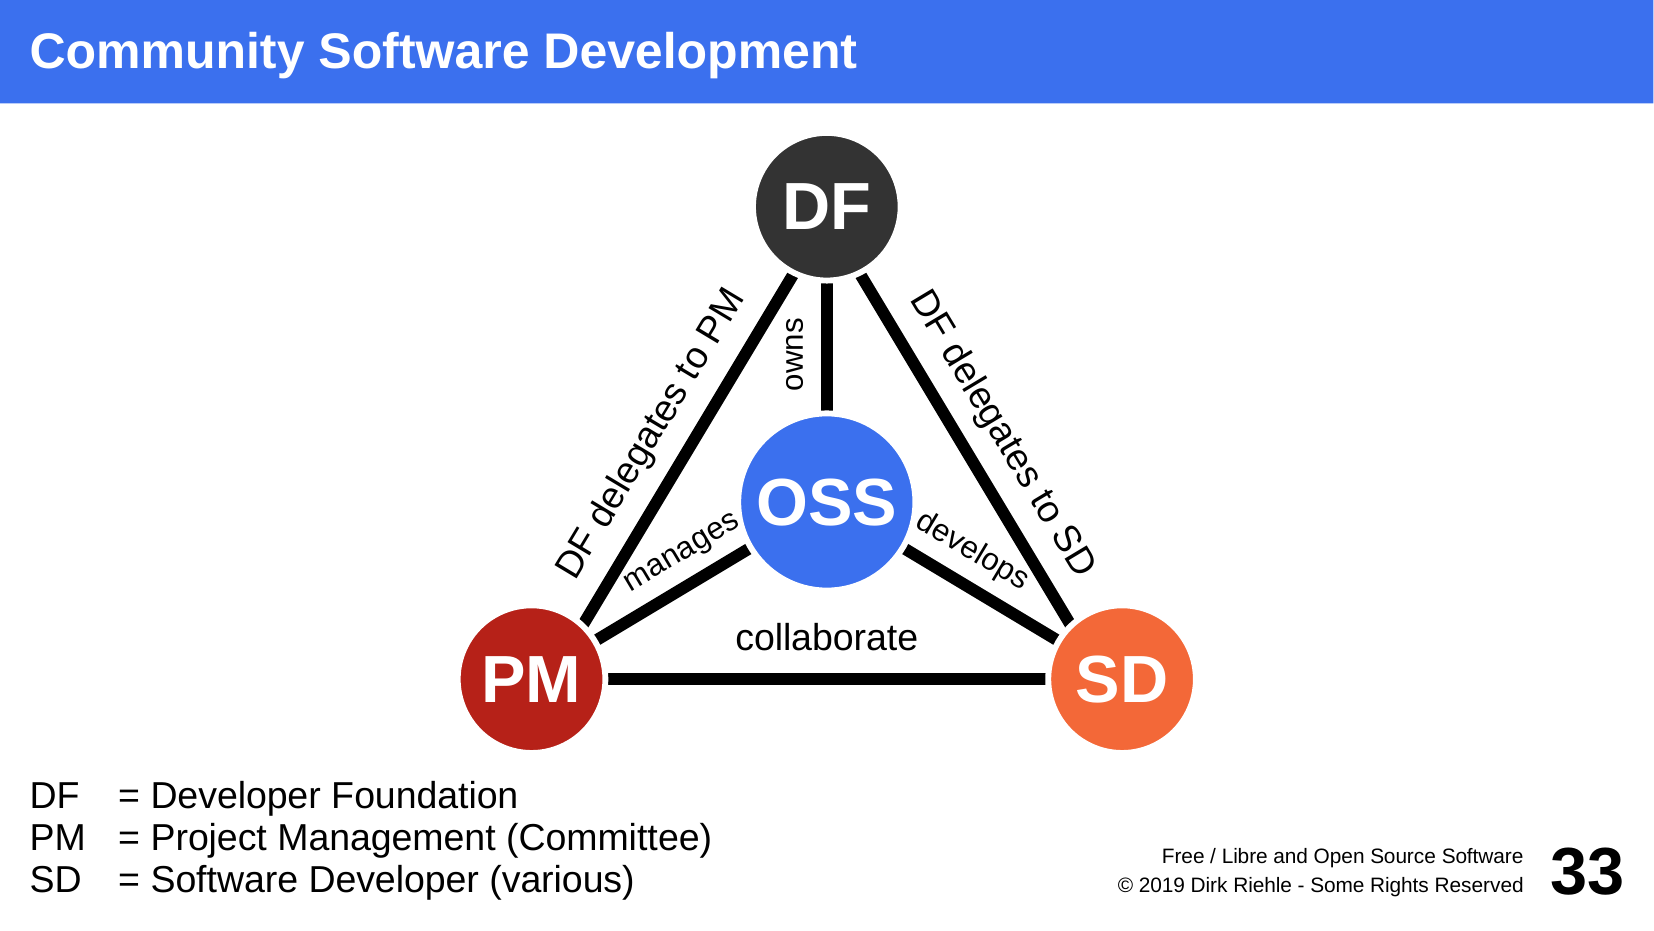

# Community Software Development
DF
owns
DF delegates to PM
DF delegates to SD
OSS
 manages
develops
PM
SD
collaborate
DF	= Developer Foundation
PM	= Project Management (Committee)
SD	= Software Developer (various)
Free / Libre and Open Source Software
33
© 2019 Dirk Riehle - Some Rights Reserved